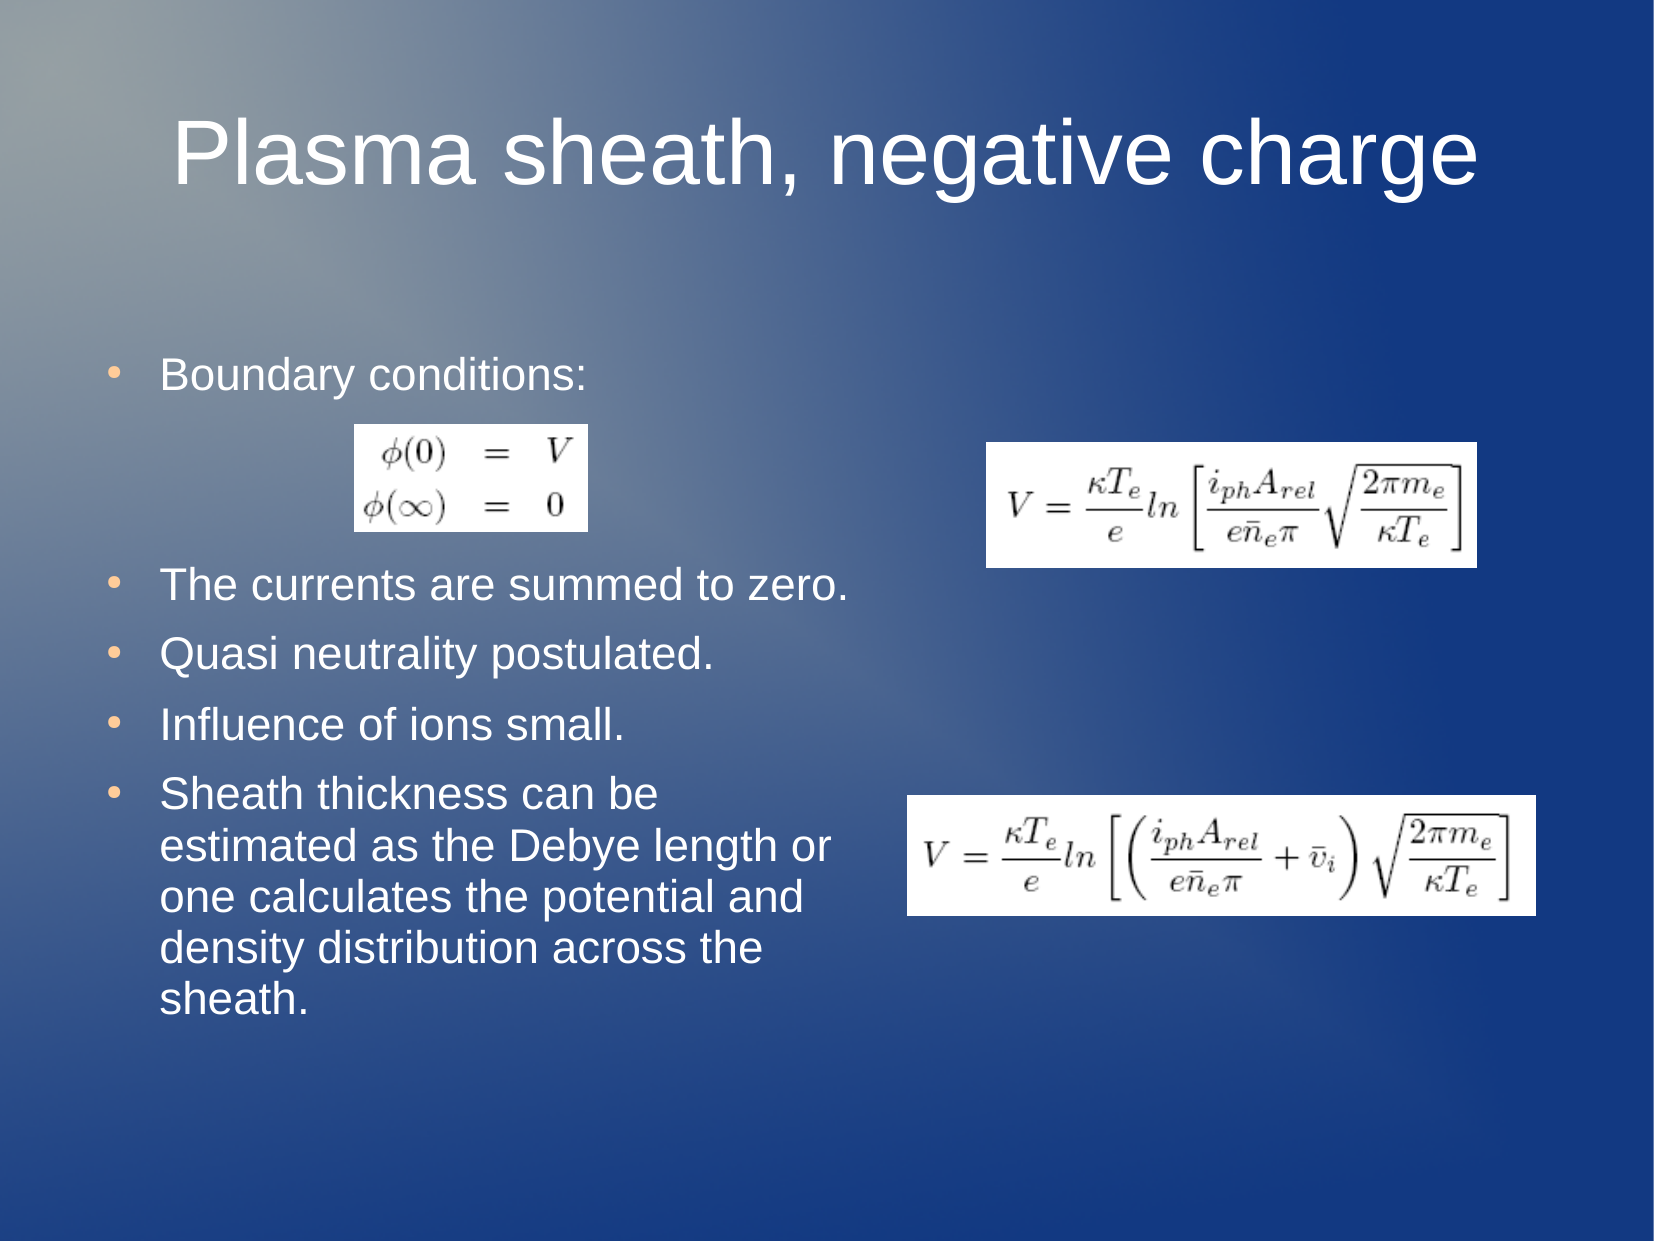

# Plasma sheath, negative charge
Boundary conditions:
The currents are summed to zero.
Quasi neutrality postulated.
Influence of ions small.
Sheath thickness can be estimated as the Debye length or one calculates the potential and density distribution across the sheath.